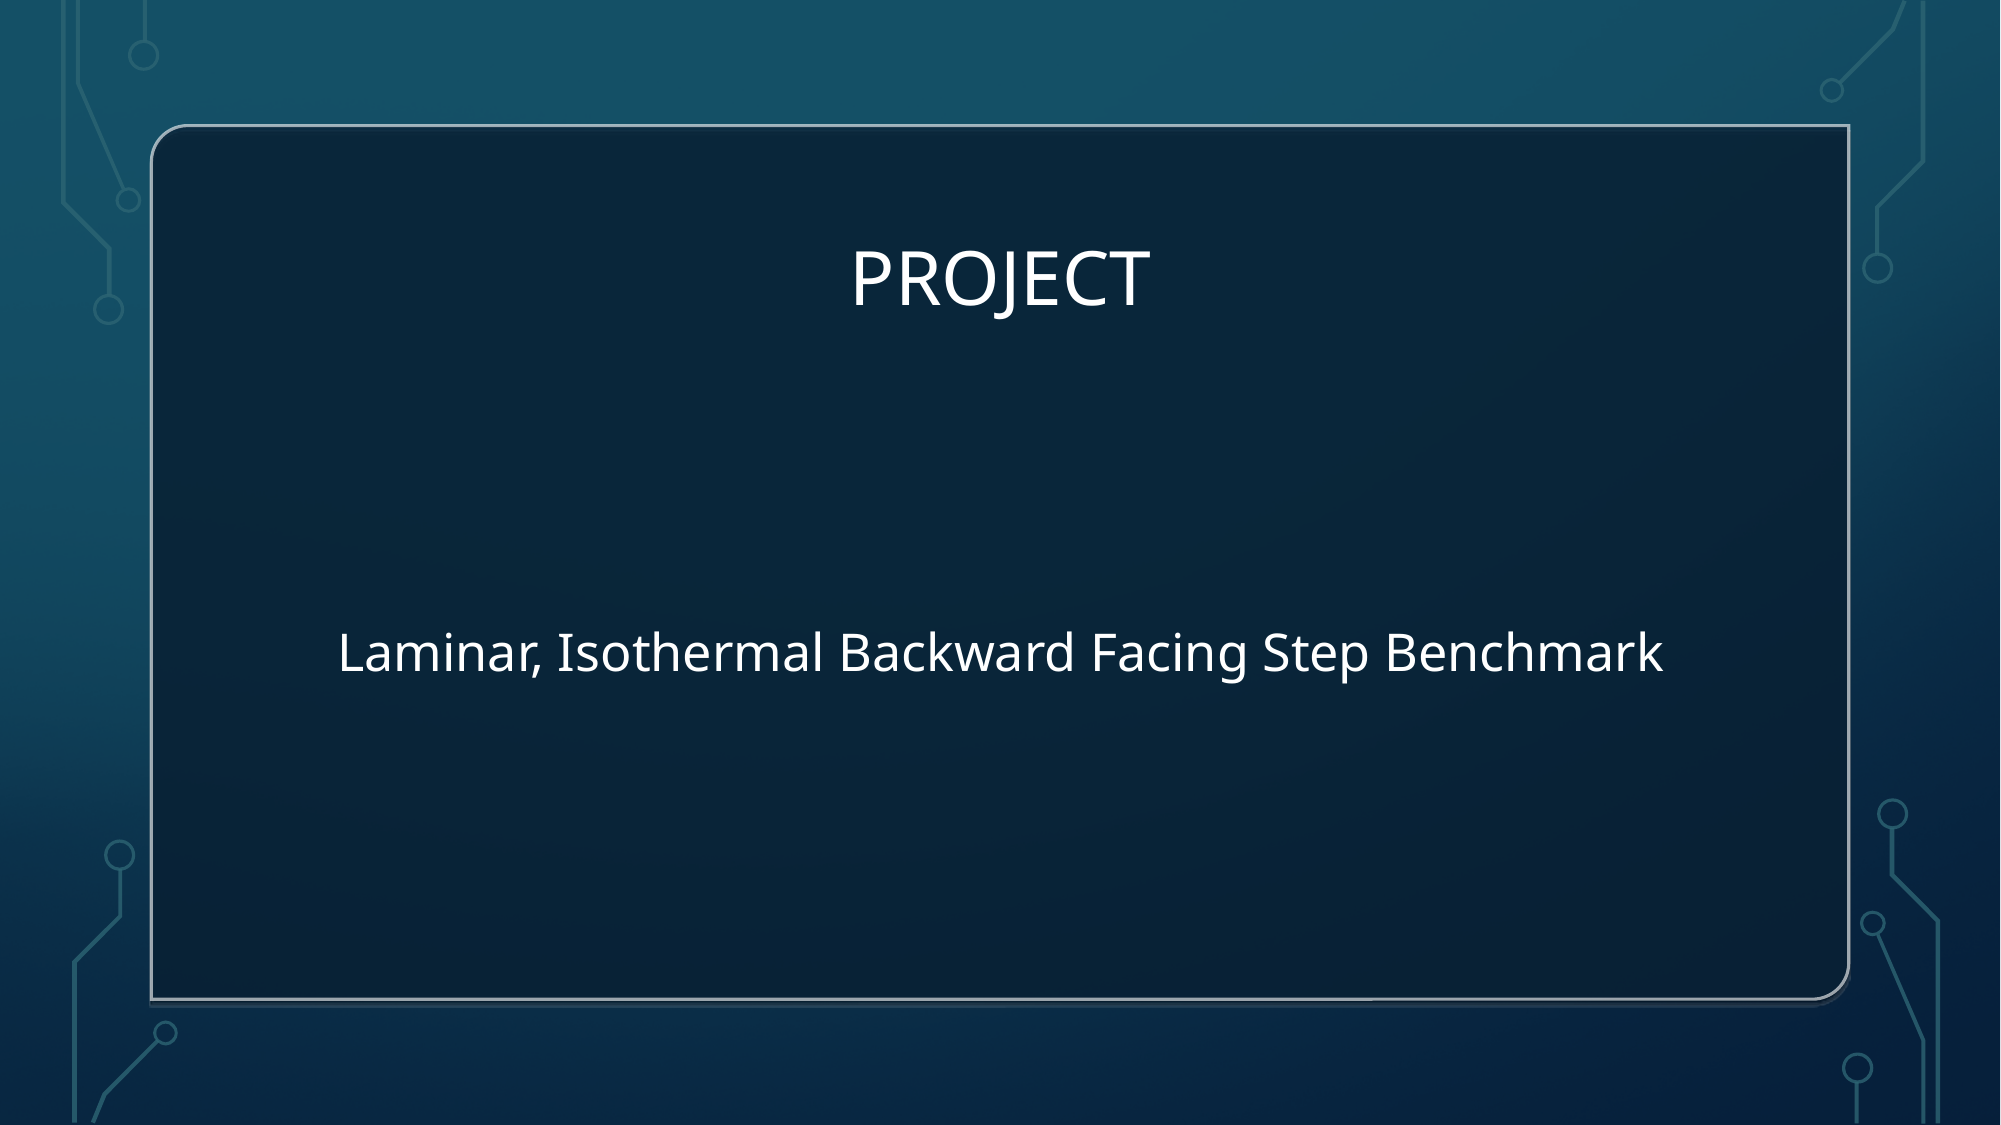

# pROJECT
Laminar, Isothermal Backward Facing Step Benchmark